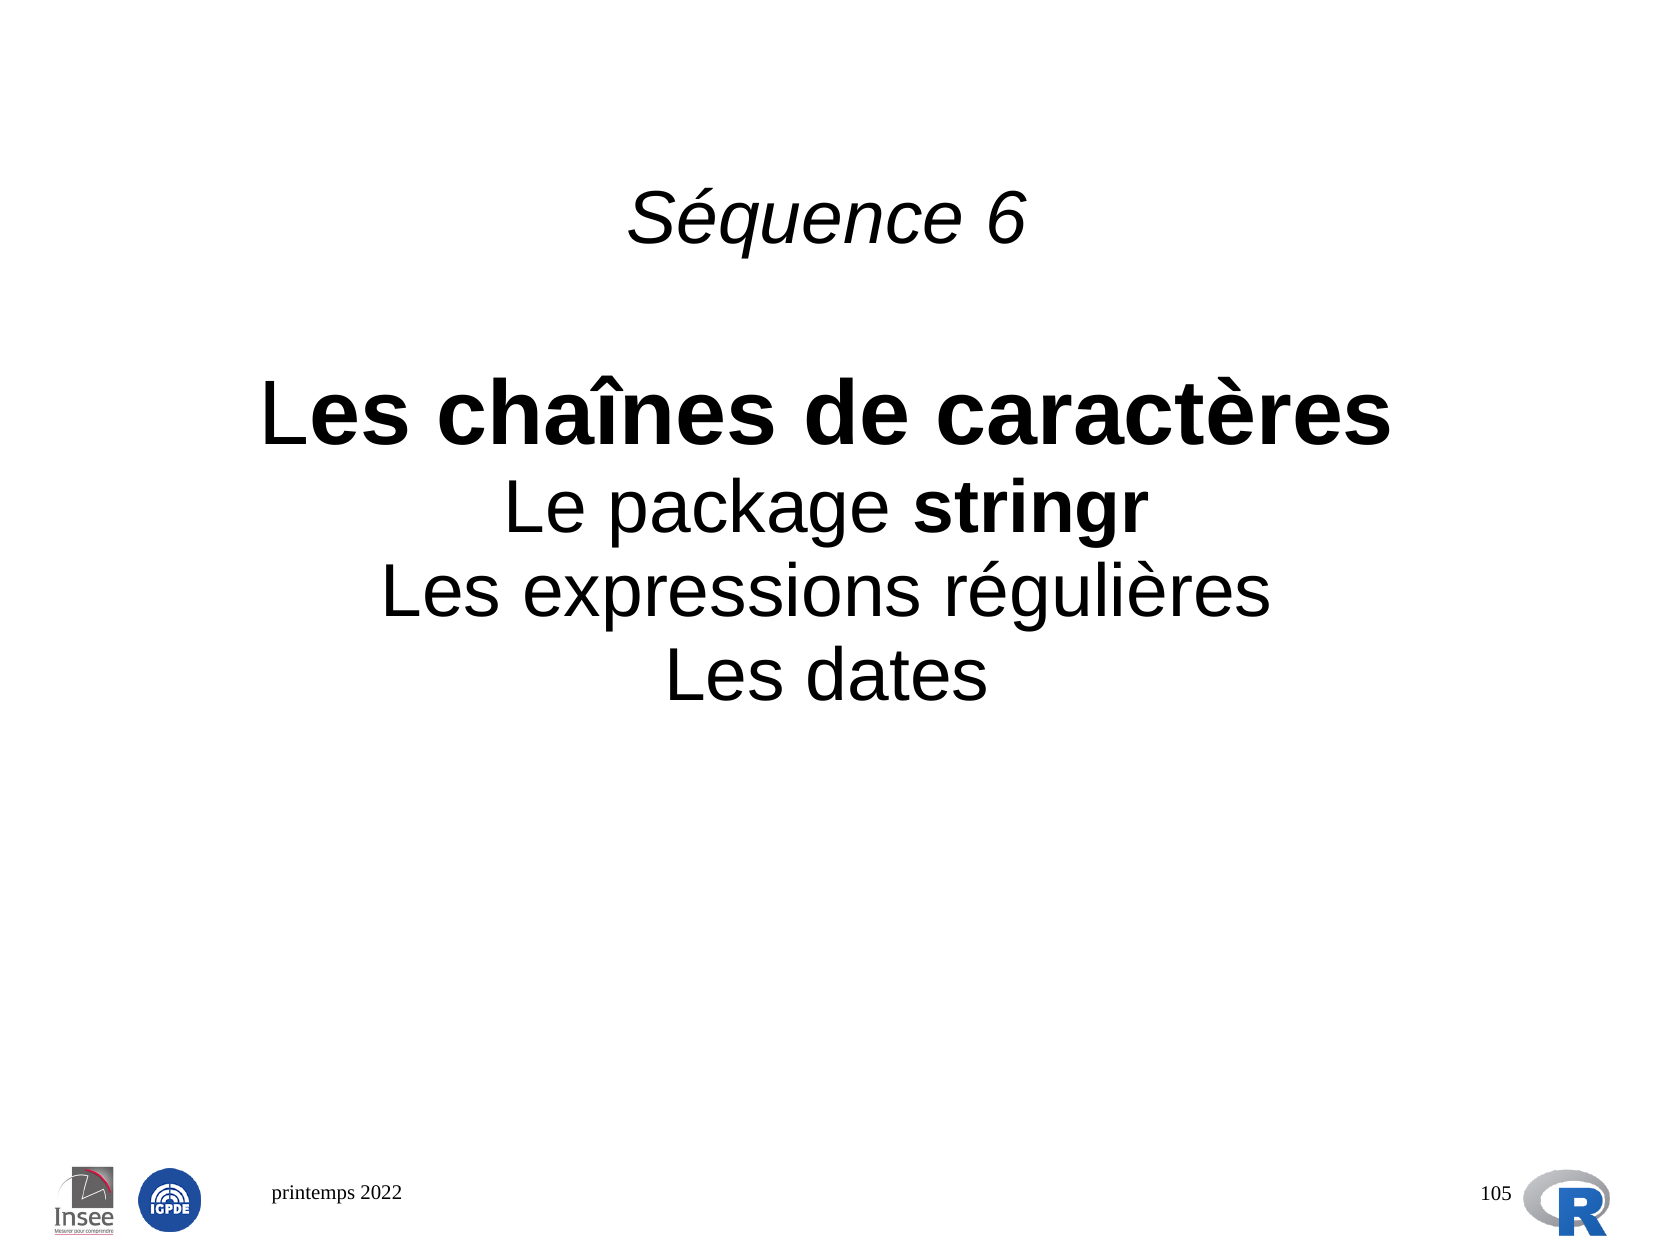

# Séquence 6 Les chaînes de caractères Le package stringr Les expressions régulières Les dates
printemps 2022
105